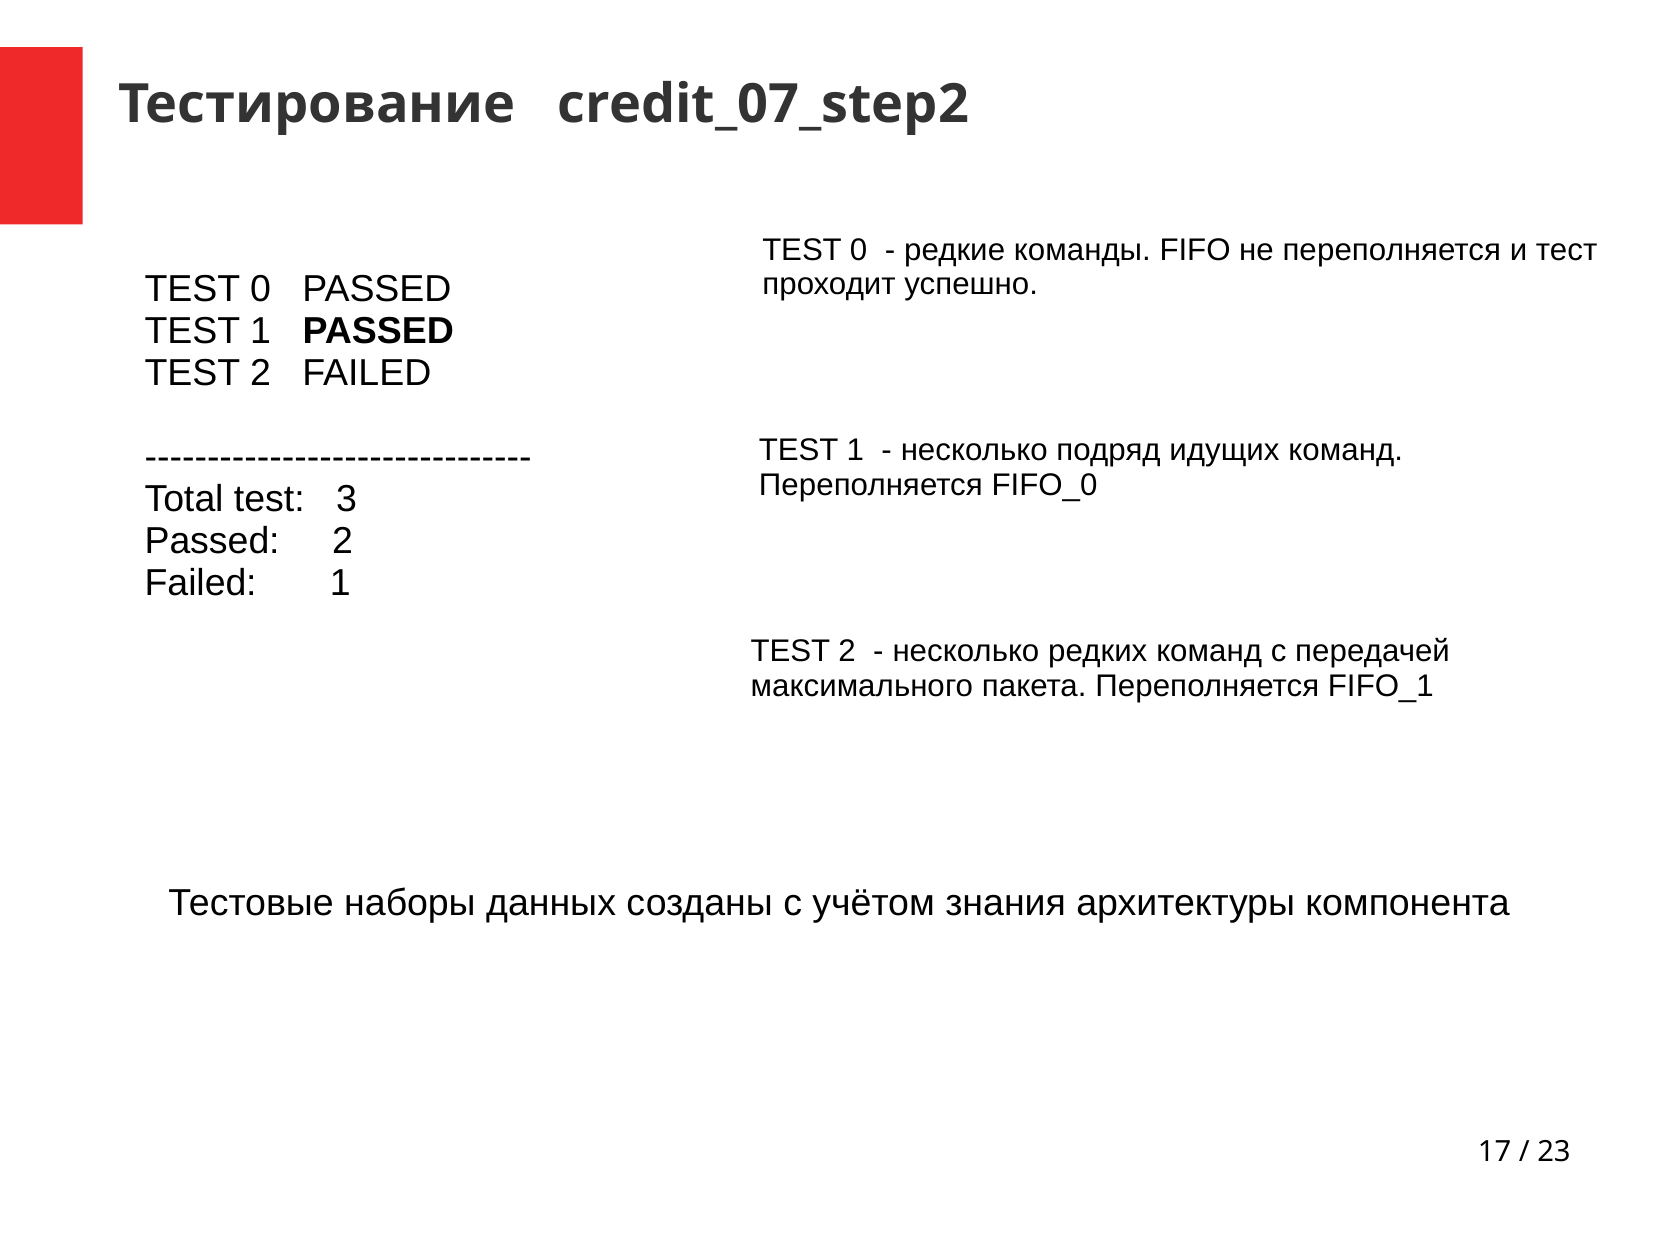

# Тестирование credit_07_step2
TEST 0 - редкие команды. FIFO не переполняется и тест проходит успешно.
TEST 0 PASSED
TEST 1 PASSED
TEST 2 FAILED
-------------------------------
Total test: 3
Passed: 2
Failed: 1
TEST 1 - несколько подряд идущих команд. Переполняется FIFO_0
TEST 2 - несколько редких команд c передачей максимального пакета. Переполняется FIFO_1
Тестовые наборы данных созданы с учётом знания архитектуры компонента
17